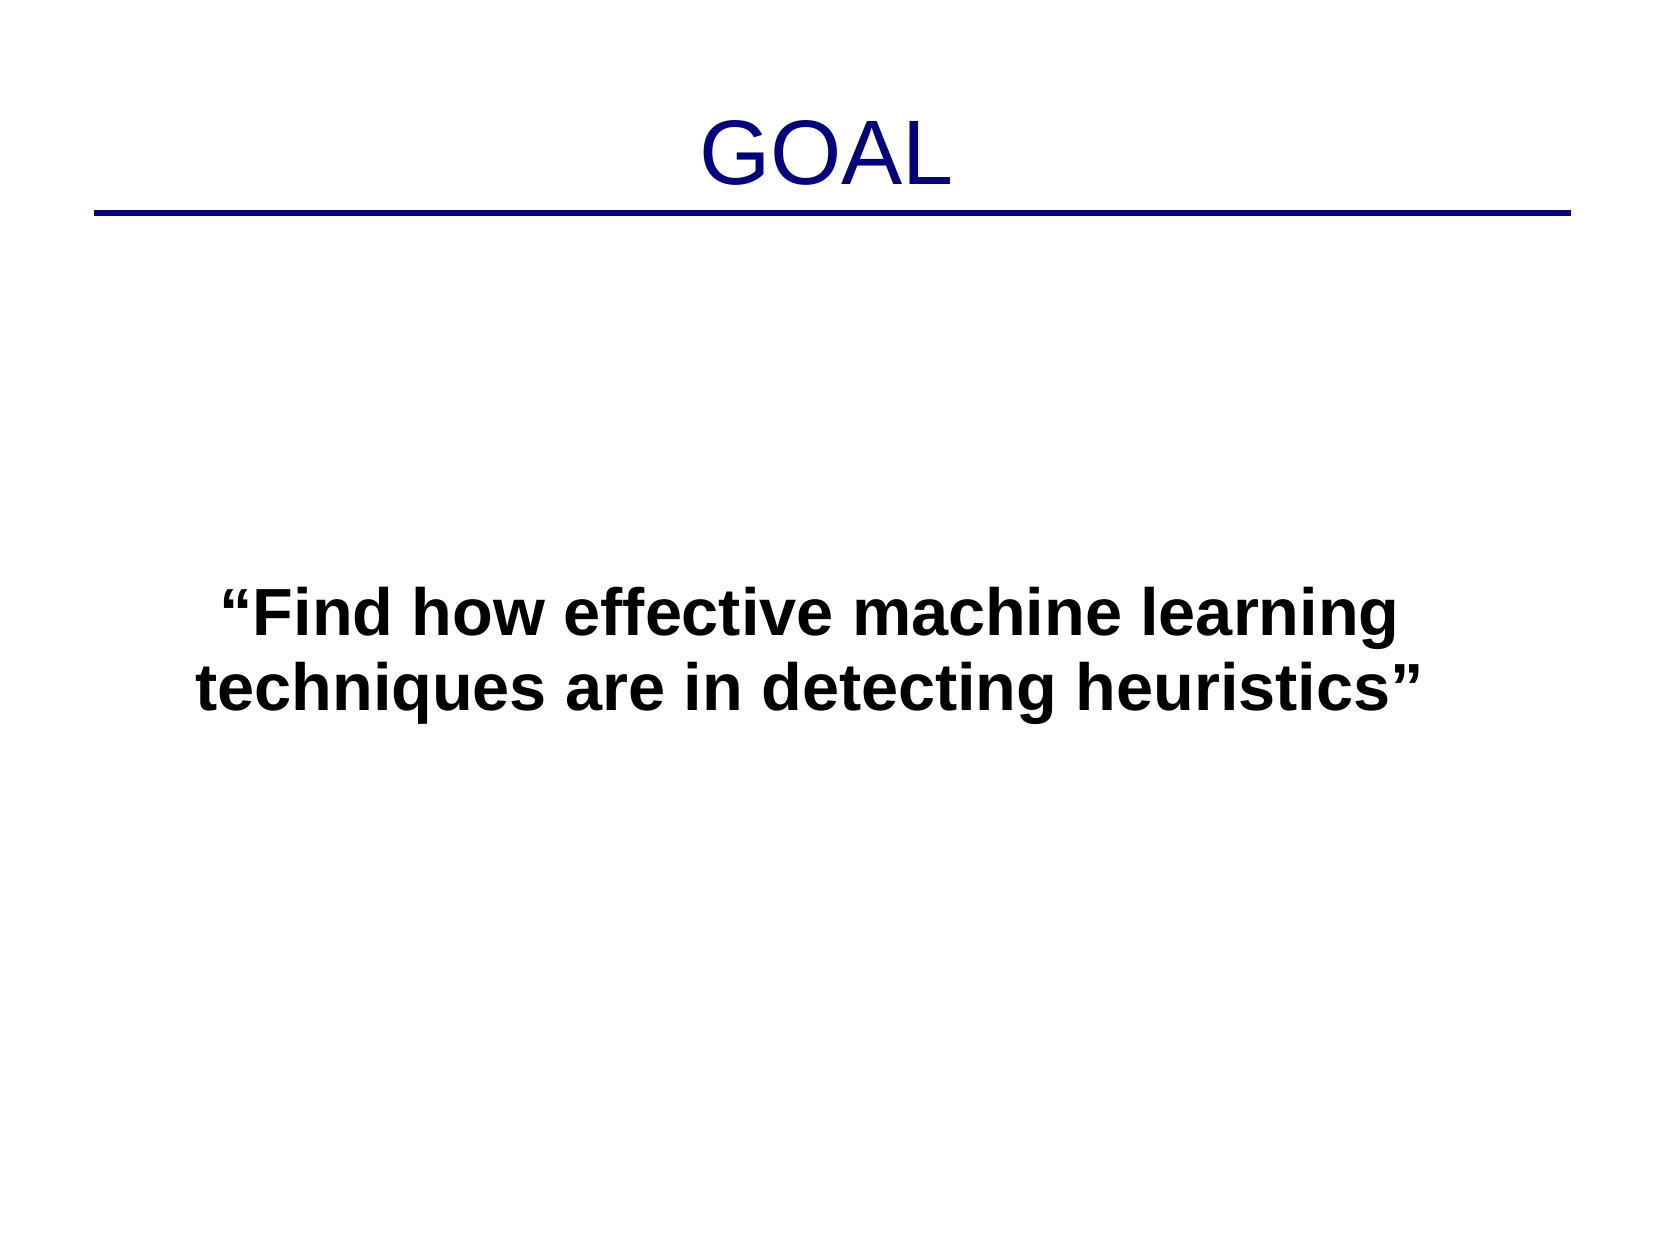

# GOAL
“Find how effective machine learning techniques are in detecting heuristics”